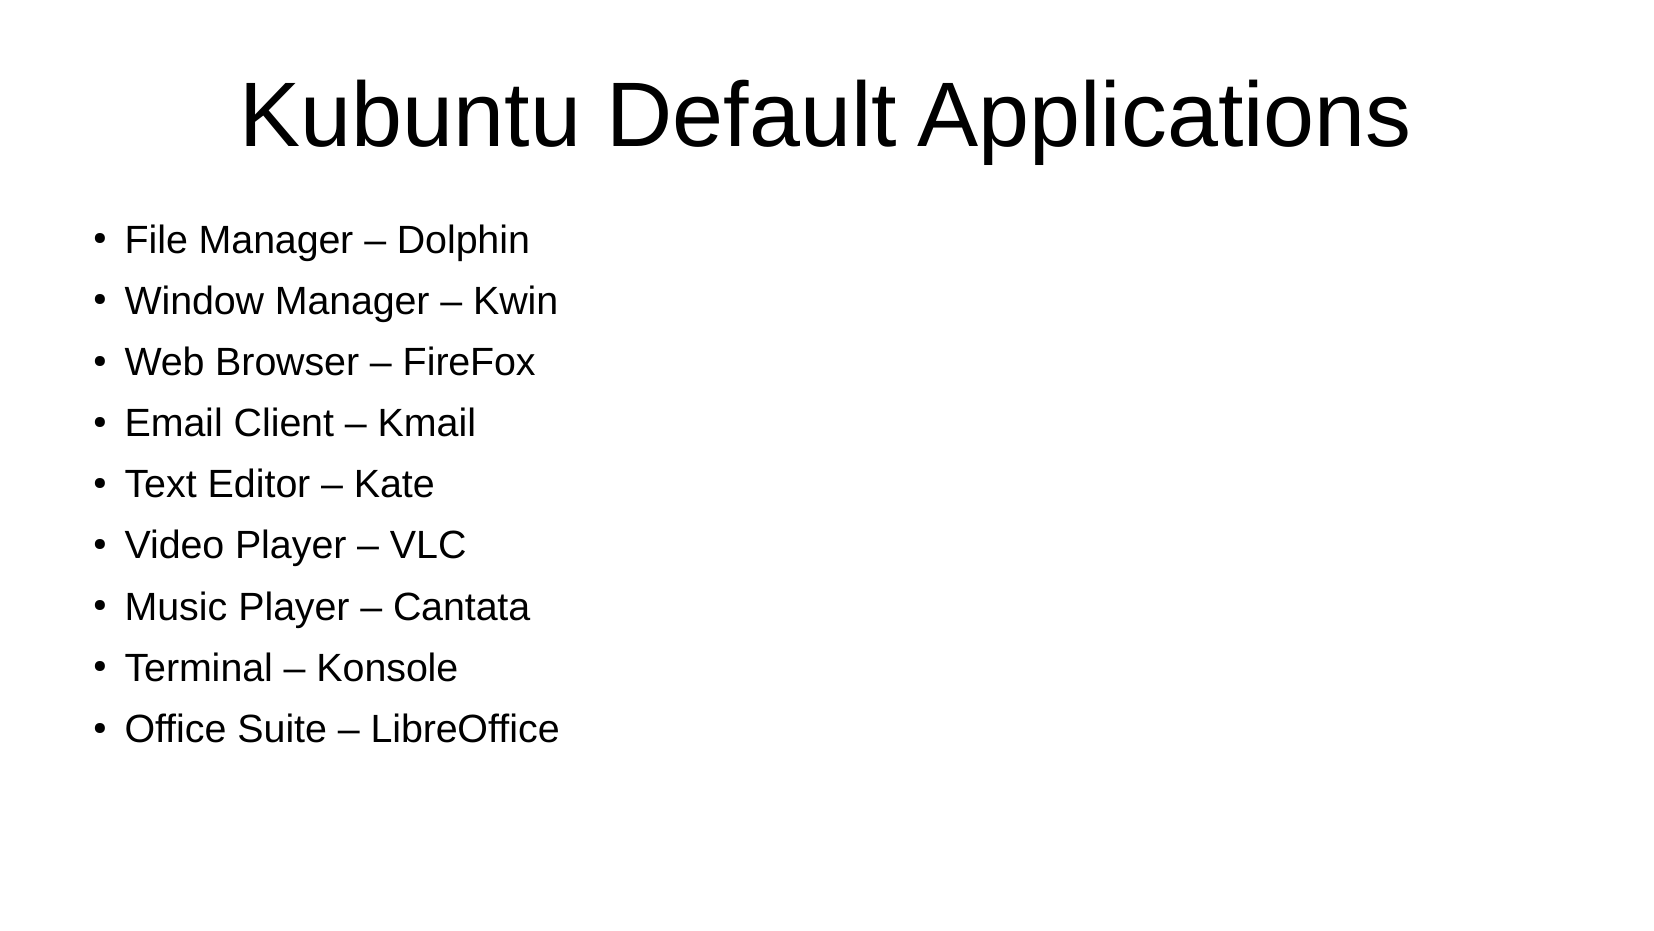

# Kubuntu Default Applications
File Manager – Dolphin
Window Manager – Kwin
Web Browser – FireFox
Email Client – Kmail
Text Editor – Kate
Video Player – VLC
Music Player – Cantata
Terminal – Konsole
Office Suite – LibreOffice